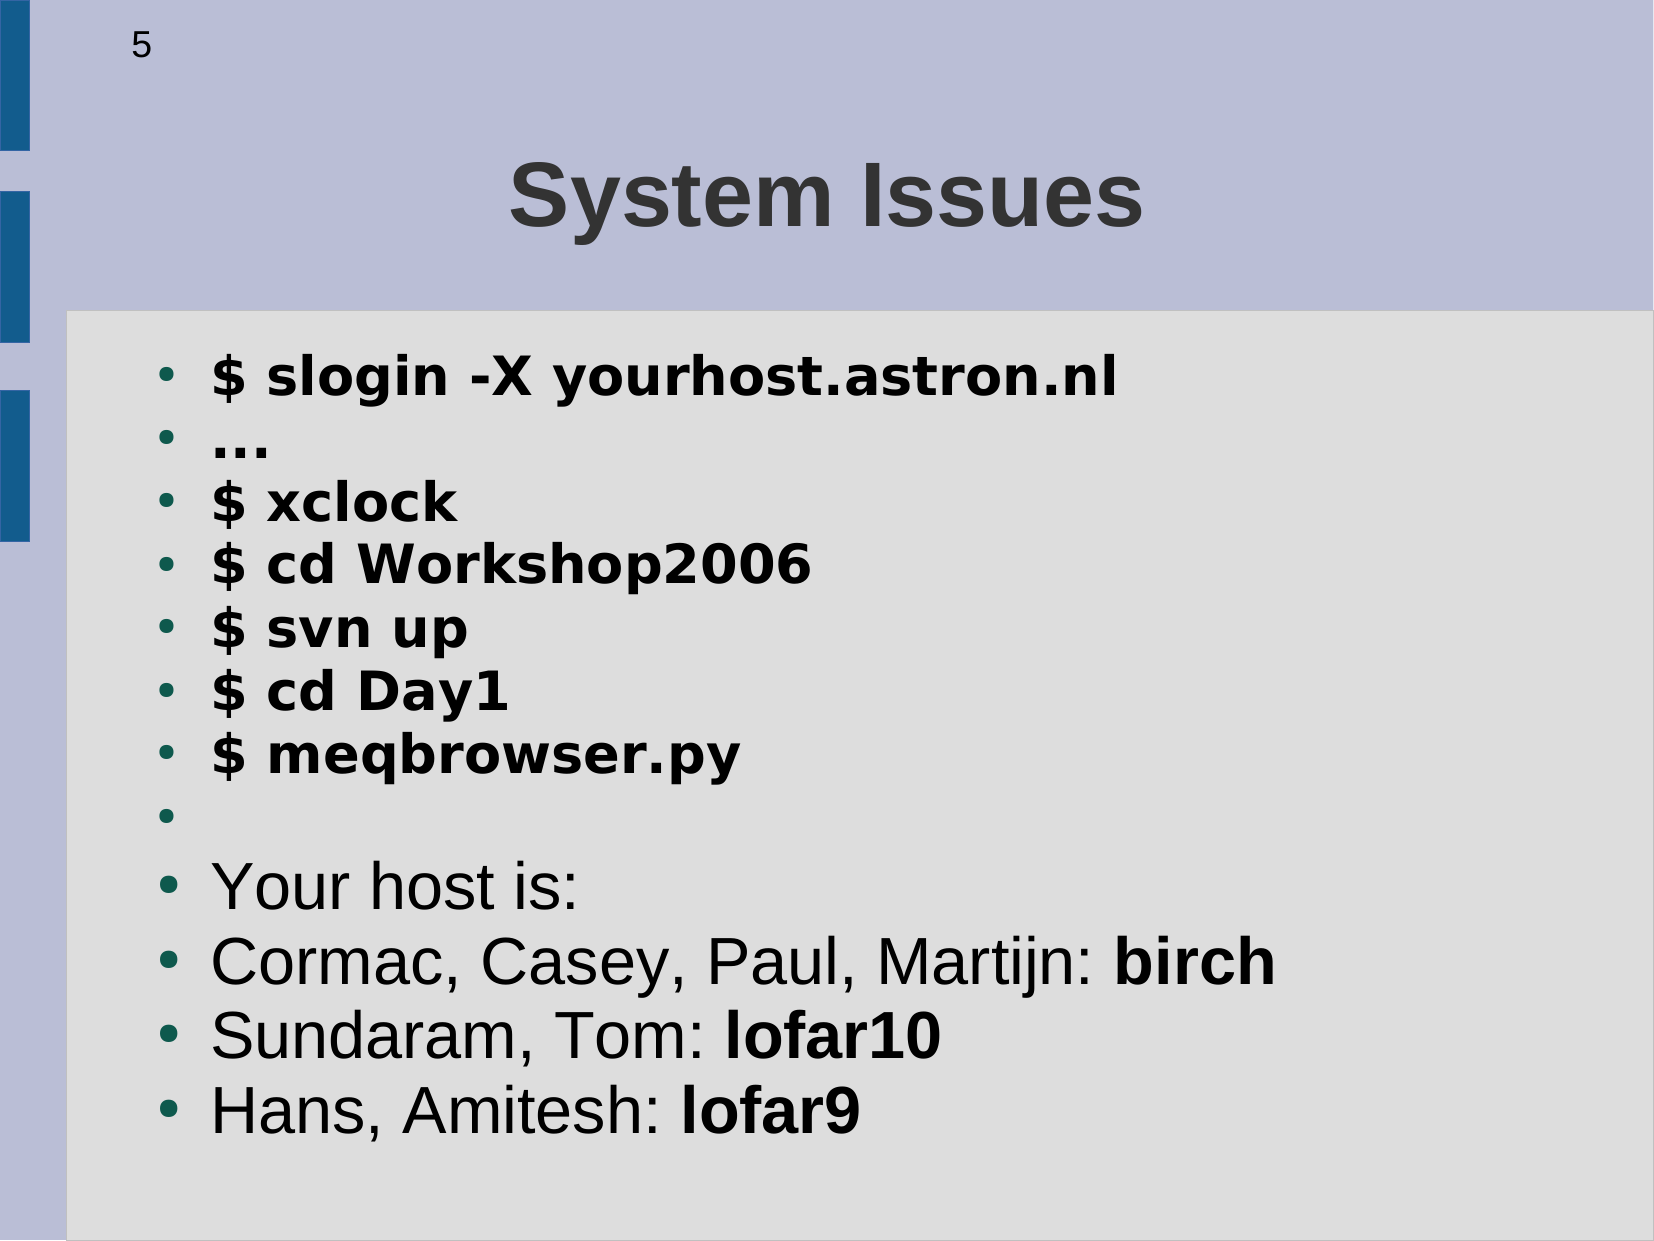

# System Issues
$ slogin -X yourhost.astron.nl
...
$ xclock
$ cd Workshop2006
$ svn up
$ cd Day1
$ meqbrowser.py
Your host is:
Cormac, Casey, Paul, Martijn: birch
Sundaram, Tom: lofar10
Hans, Amitesh: lofar9